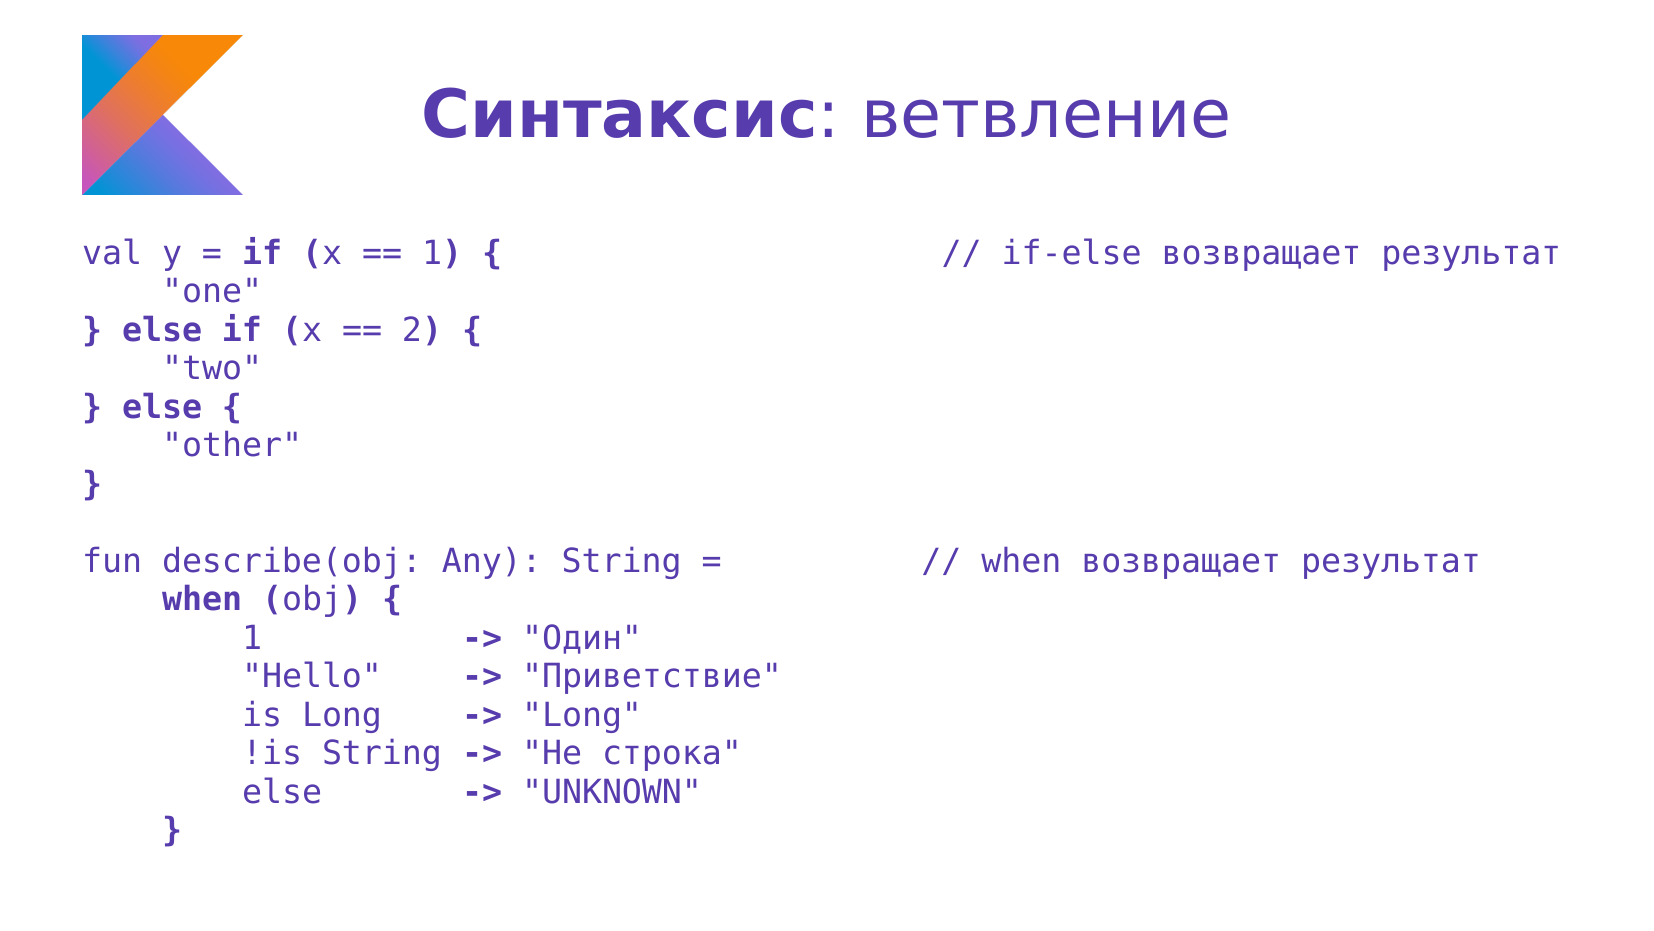

# Синтаксис: ветвление
val y = if (x == 1) { // if-else возвращает результат
 "one"
} else if (x == 2) {
 "two"
} else {
 "other"
}
fun describe(obj: Any): String = // when возвращает результат
 when (obj) {
 1 -> "Один"
 "Hello" -> "Приветствие"
 is Long -> "Long"
 !is String -> "Не строка"
 else -> "UNKNOWN"
 }